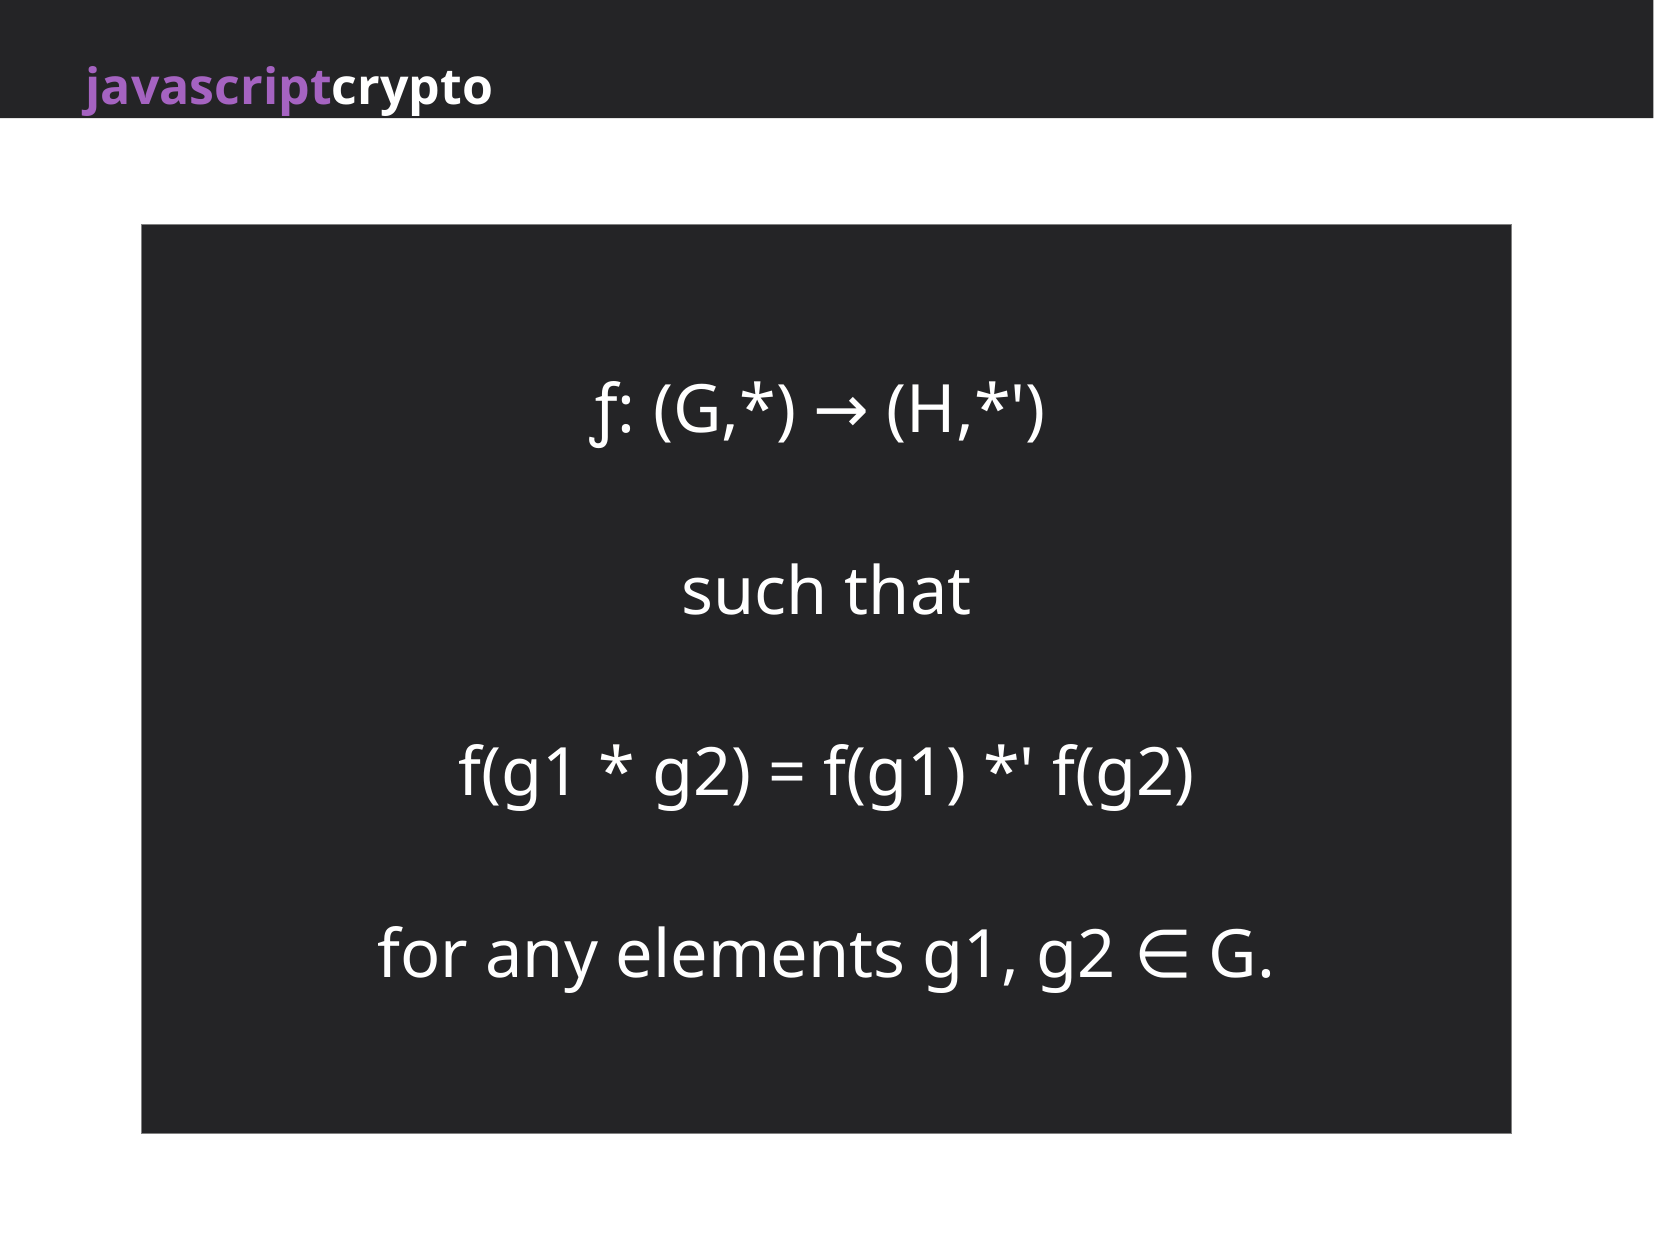

javascriptcrypto
ƒ: (G,*) → (H,*')
such that
f(g1 * g2) = f(g1) *' f(g2)
for any elements g1, g2 ∈ G.